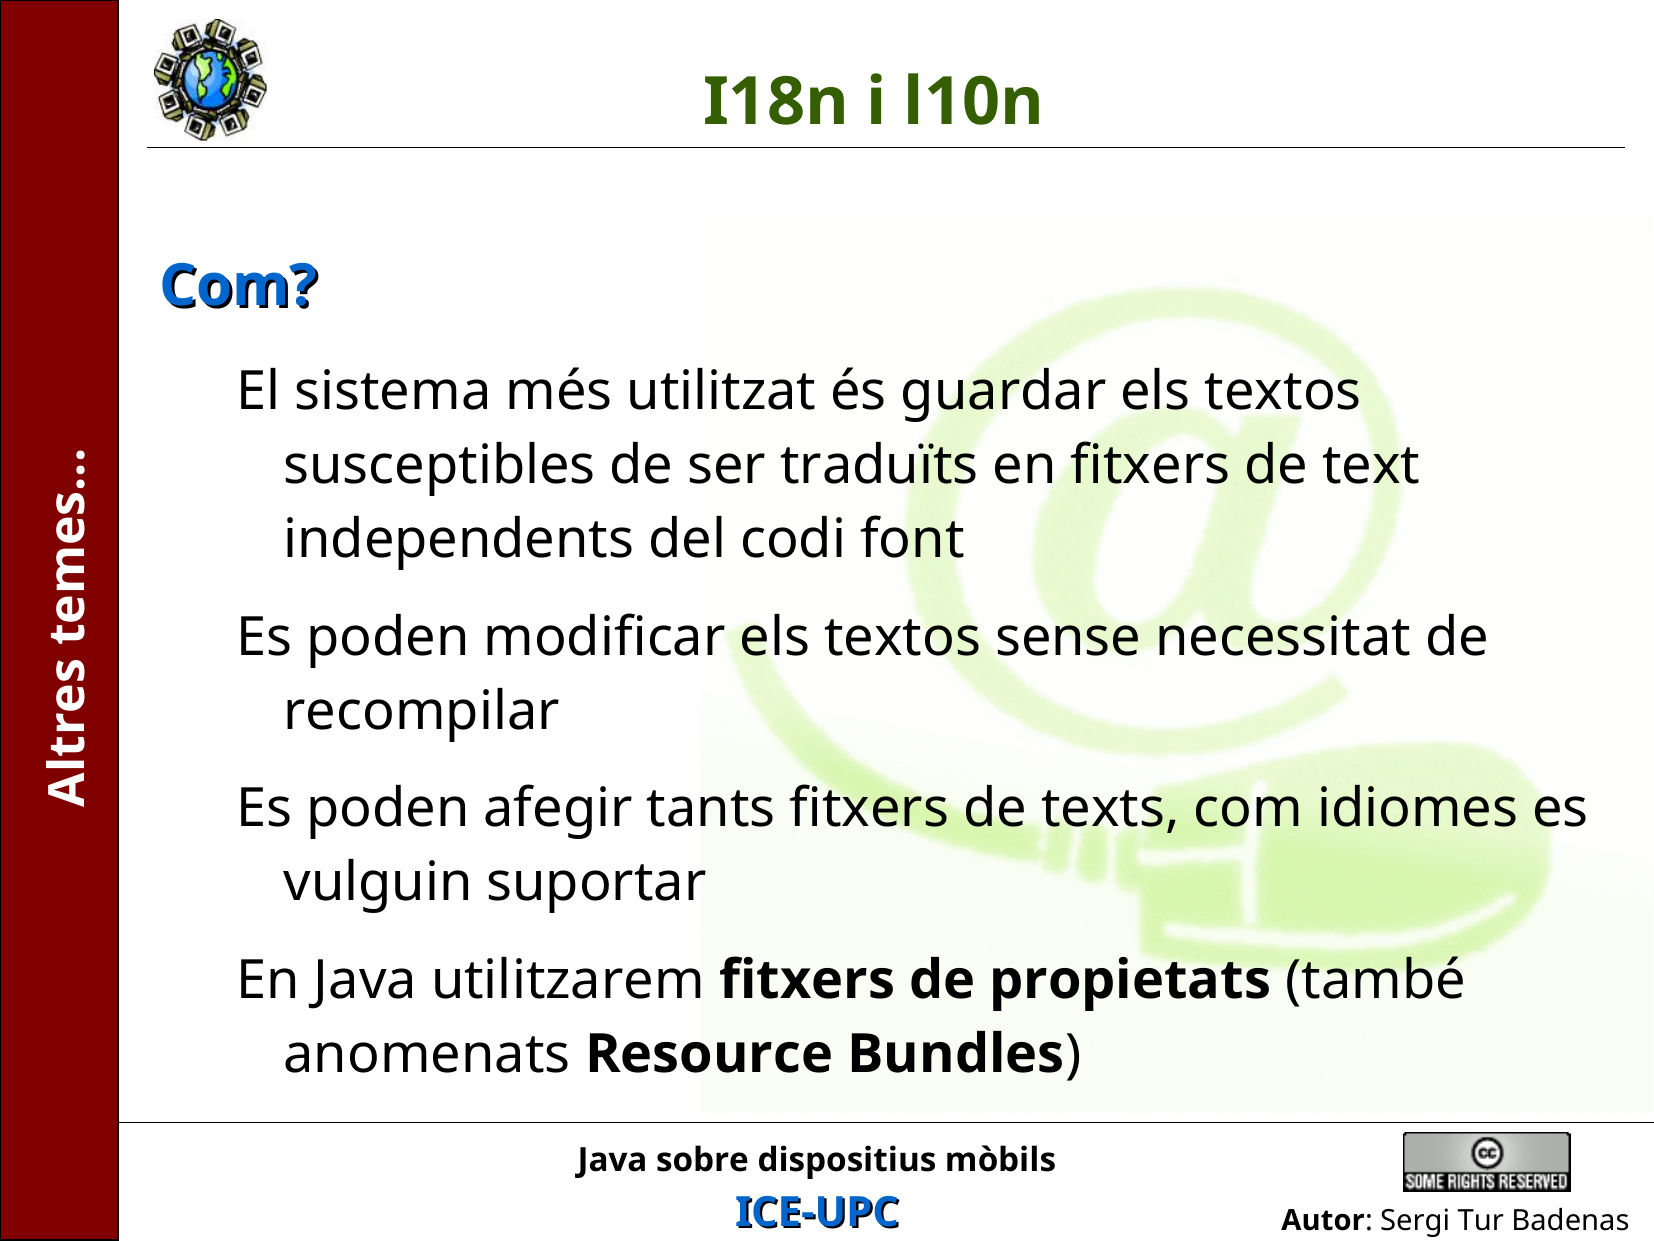

# I18n i l10n
Com?
El sistema més utilitzat és guardar els textos susceptibles de ser traduïts en fitxers de text independents del codi font
Es poden modificar els textos sense necessitat de recompilar
Es poden afegir tants fitxers de texts, com idiomes es vulguin suportar
En Java utilitzarem fitxers de propietats (també anomenats Resource Bundles)